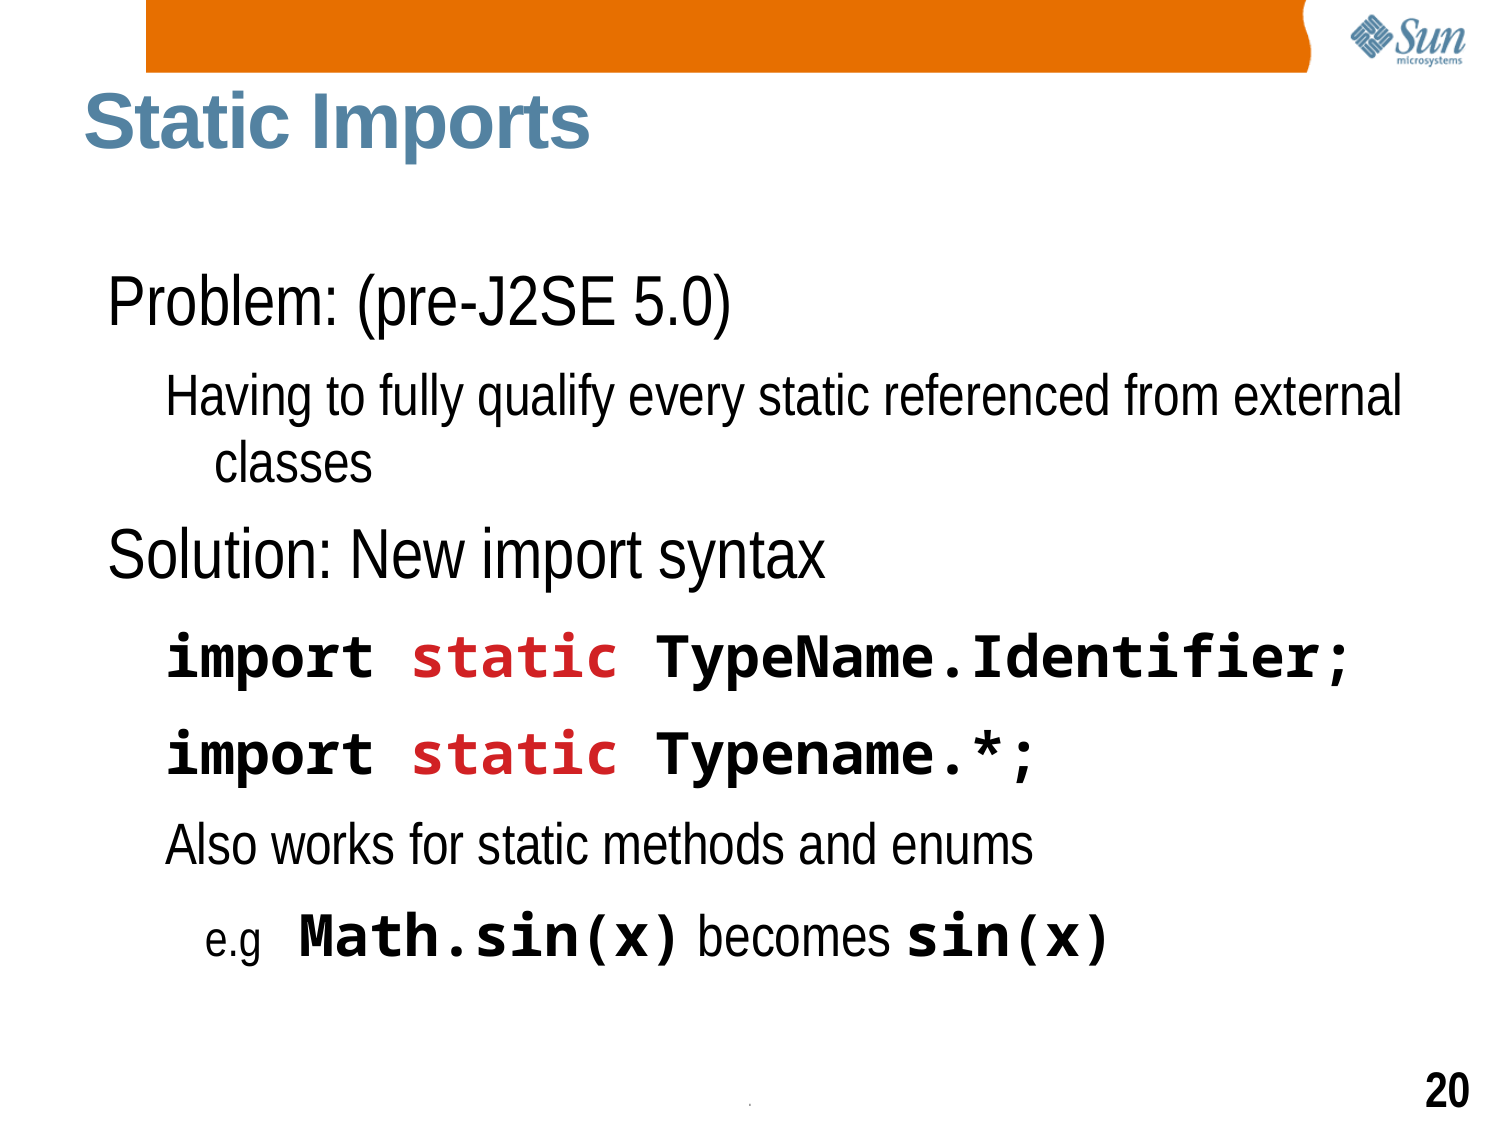

# Static Imports
Problem: (pre-J2SE 5.0)
Having to fully qualify every static referenced from external classes
Solution: New import syntax
import static TypeName.Identifier;
import static Typename.*;
Also works for static methods and enums
 e.g Math.sin(x) becomes sin(x)